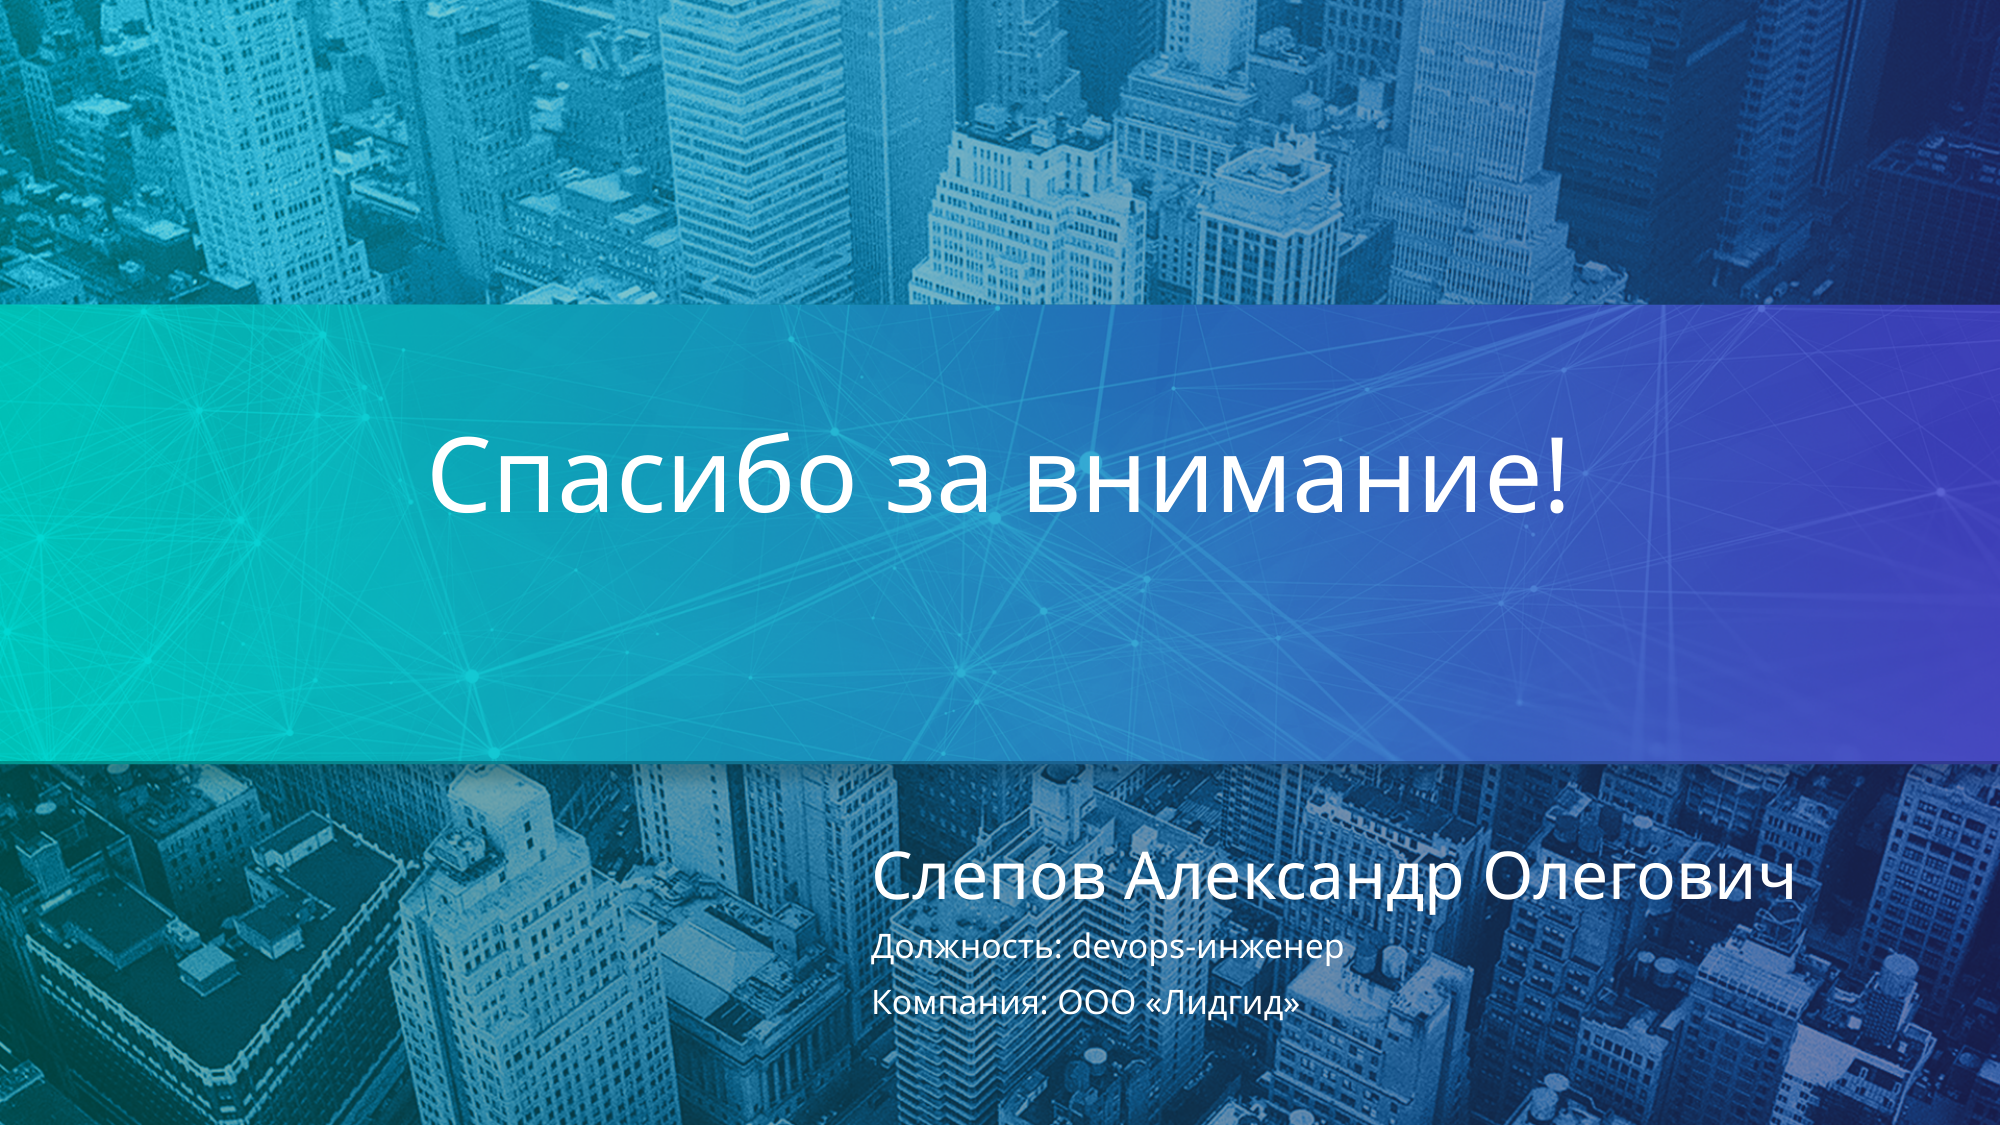

Спасибо за внимание!
Слепов Александр Олегович
Должность: devops-инженер
Компания: ООО «Лидгид»